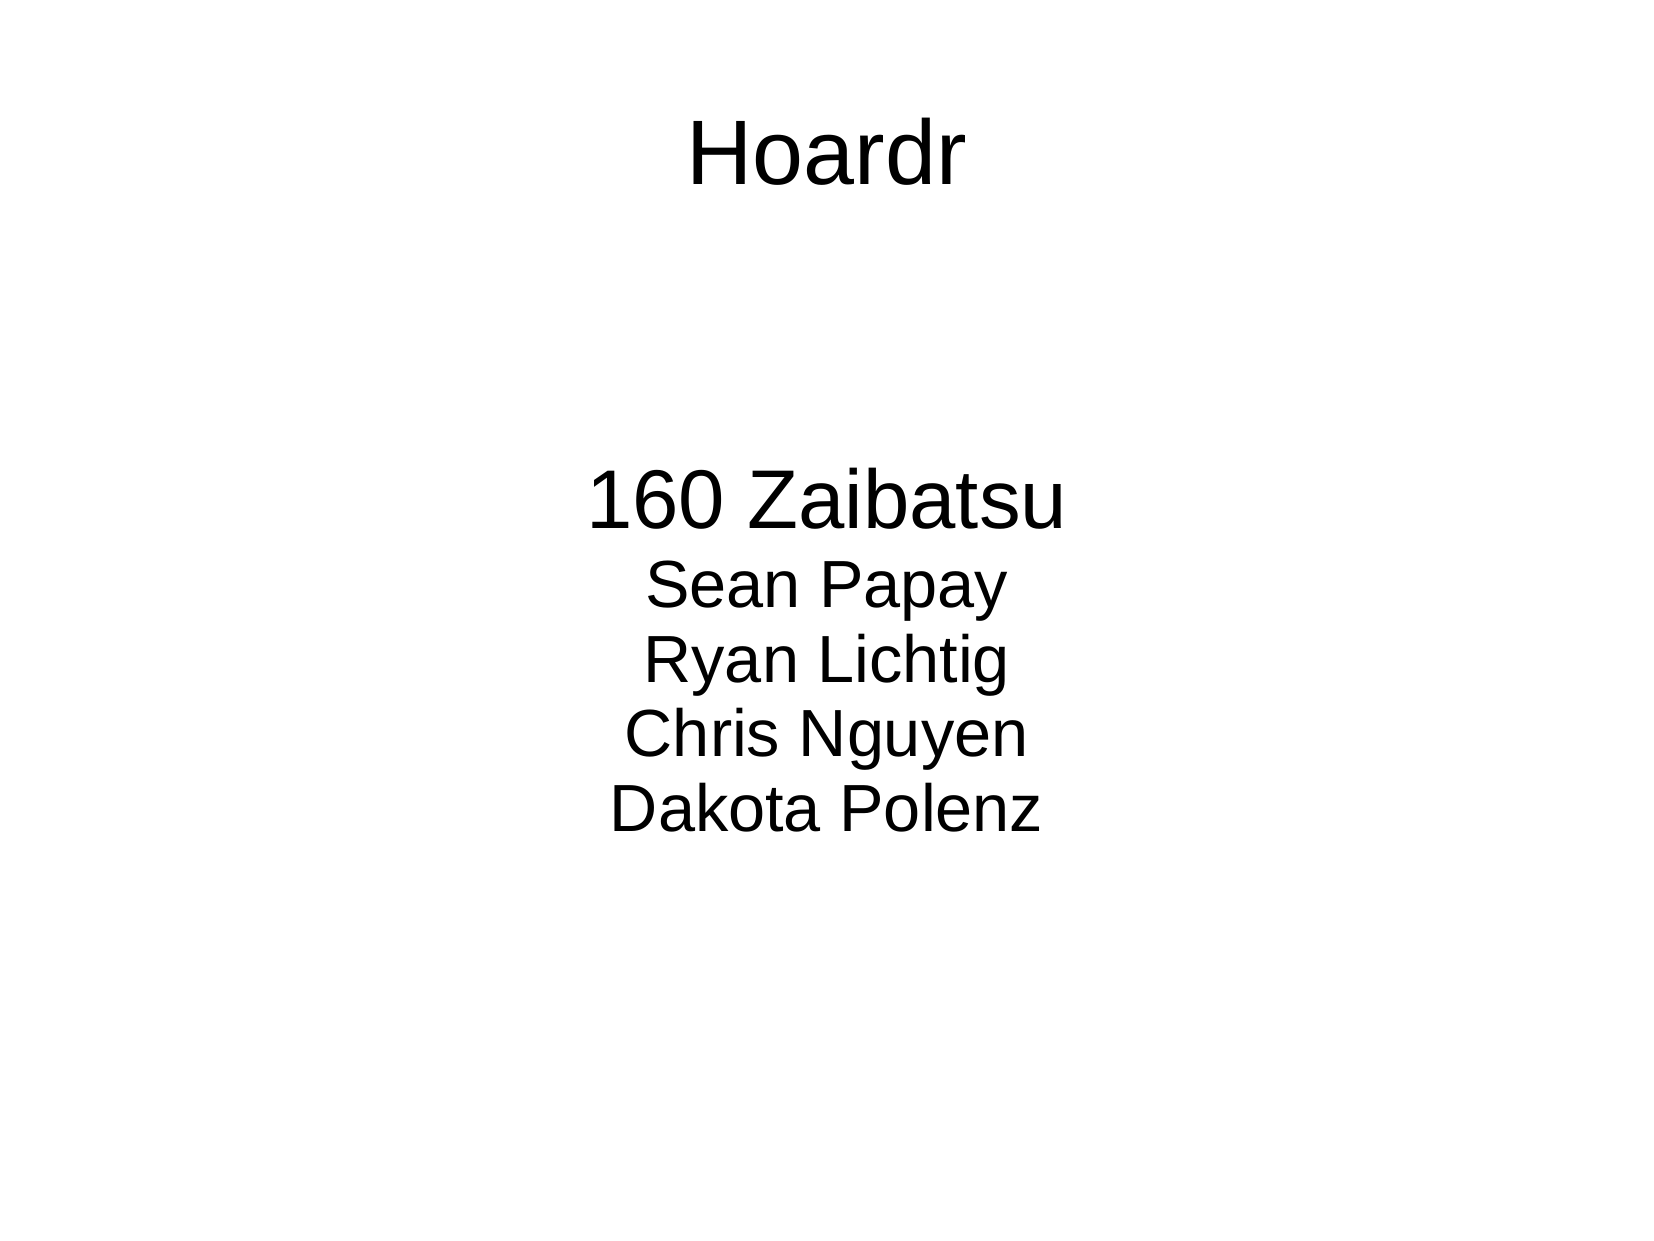

# Hoardr
160 Zaibatsu
Sean Papay
Ryan Lichtig
Chris Nguyen
Dakota Polenz